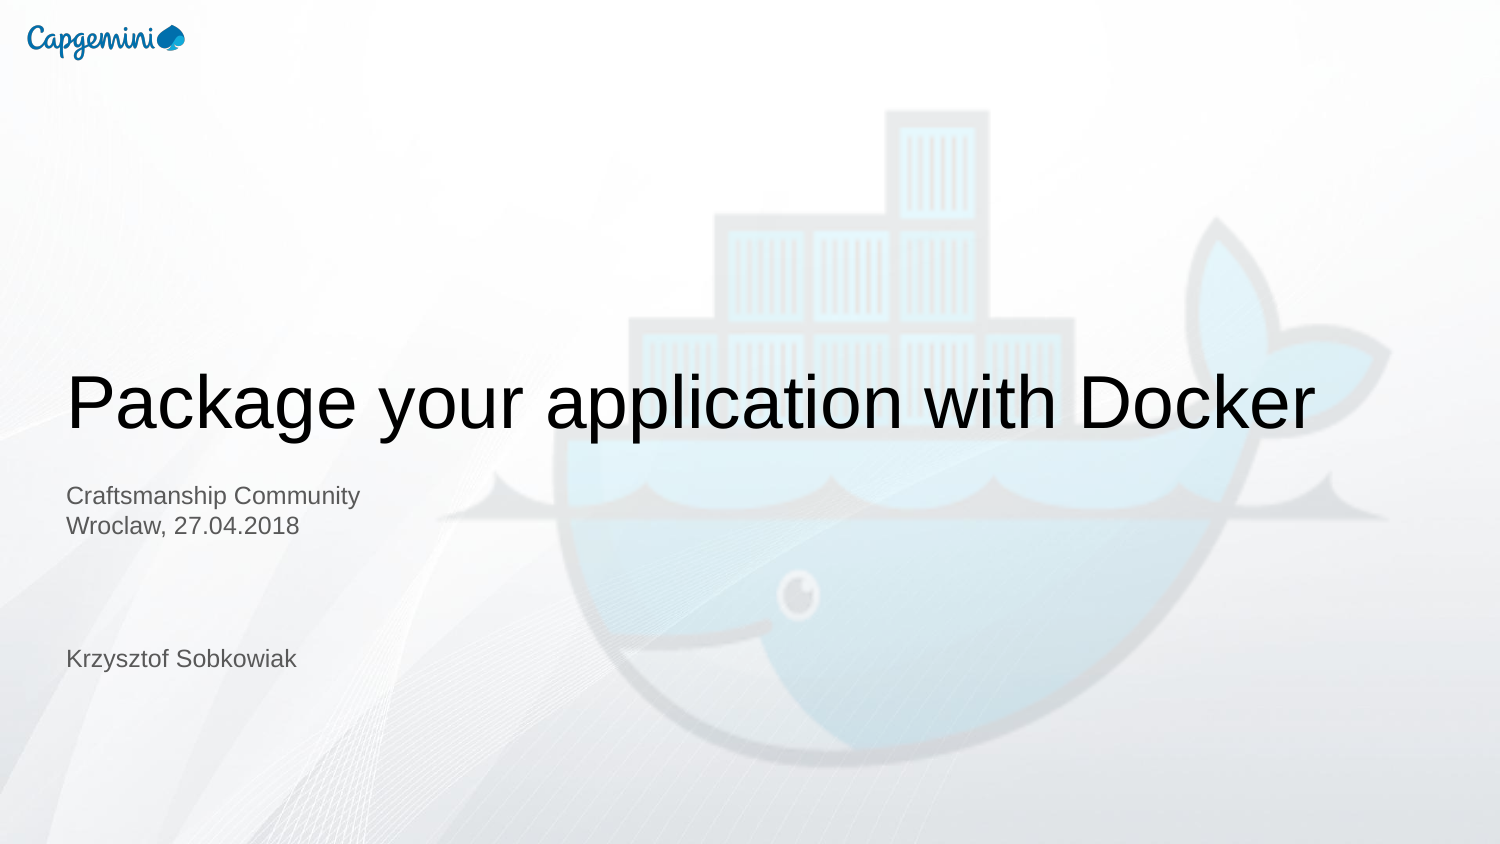

# Package your application with Docker
Craftsmanship Community
Wroclaw, 27.04.2018
Krzysztof Sobkowiak